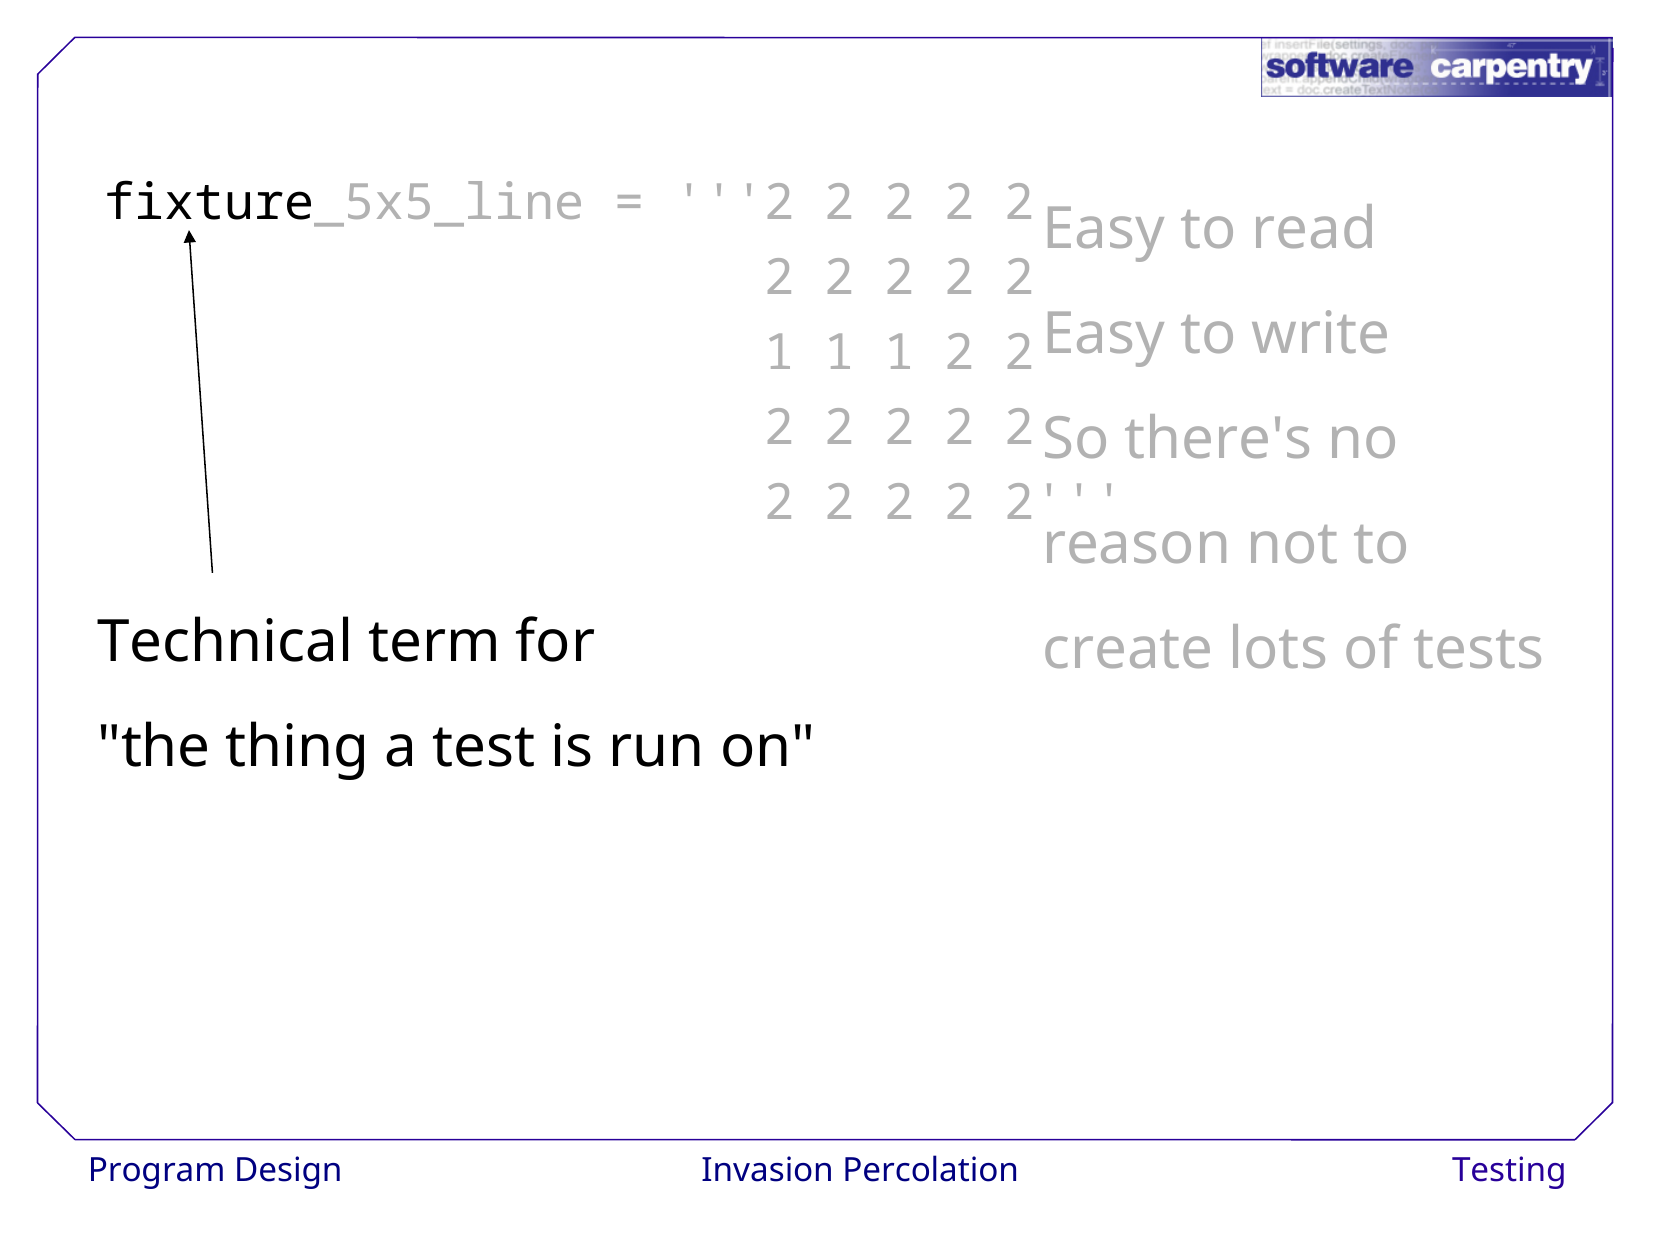

fixture_5x5_line = '''2 2 2 2 2
 2 2 2 2 2
 1 1 1 2 2
 2 2 2 2 2
 2 2 2 2 2'''
Easy to read
Easy to write
So there's no reason not to create lots of tests
Technical term for
"the thing a test is run on"